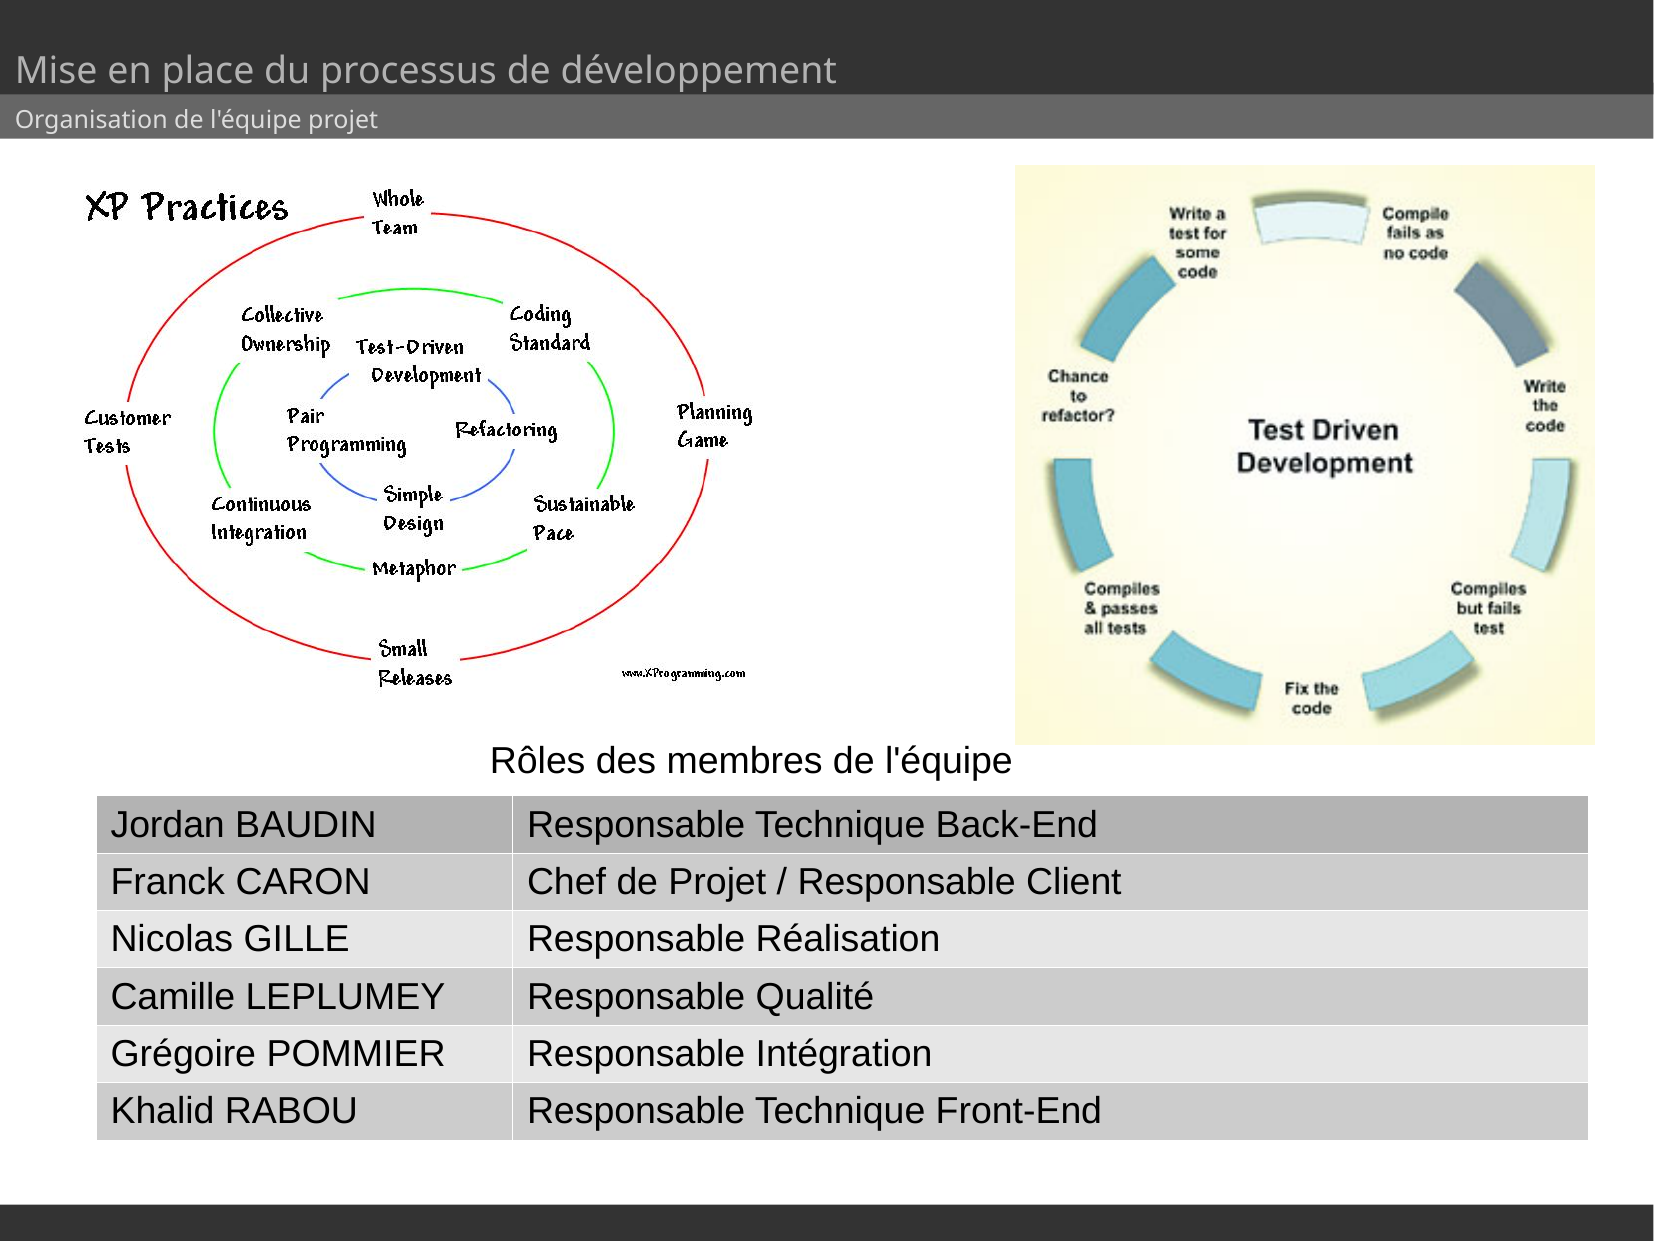

Mise en place du processus de développement
Organisation de l'équipe projet
Rôles des membres de l'équipe
| Jordan BAUDIN | Responsable Technique Back-End |
| --- | --- |
| Franck CARON | Chef de Projet / Responsable Client |
| Nicolas GILLE | Responsable Réalisation |
| Camille LEPLUMEY | Responsable Qualité |
| Grégoire POMMIER | Responsable Intégration |
| Khalid RABOU | Responsable Technique Front-End |